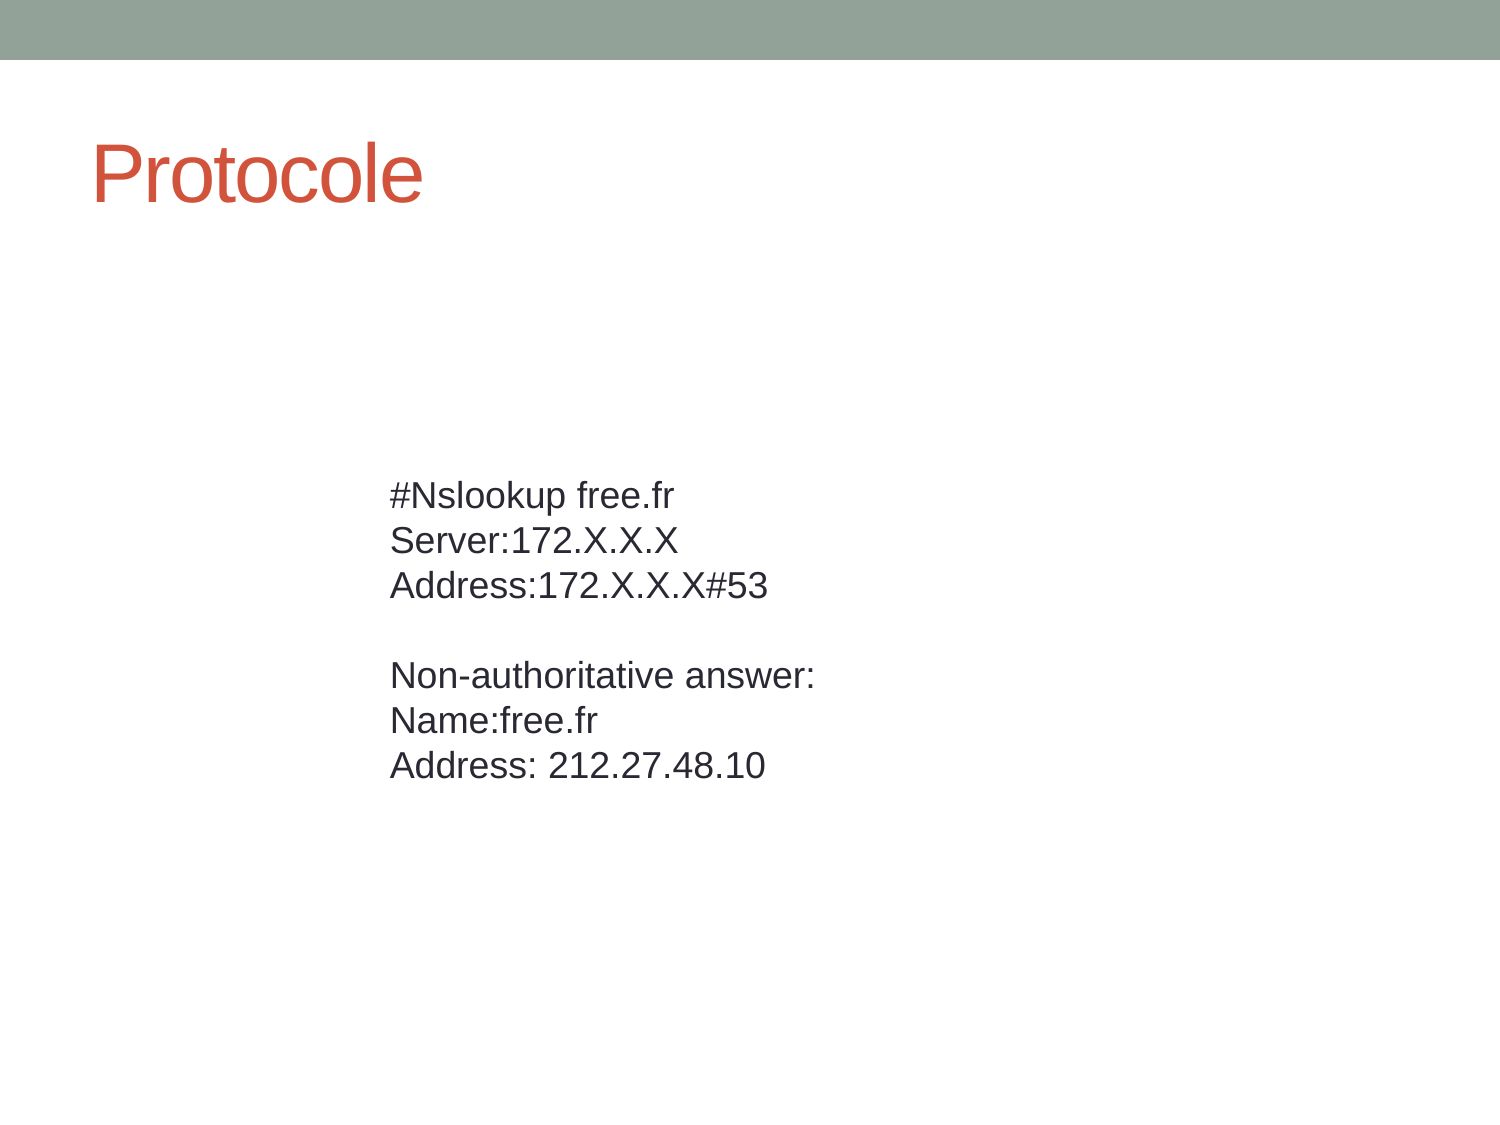

# Protocole
#Nslookup free.fr
Server:172.X.X.X
Address:172.X.X.X#53
Non-authoritative answer:
Name:free.fr
Address: 212.27.48.10